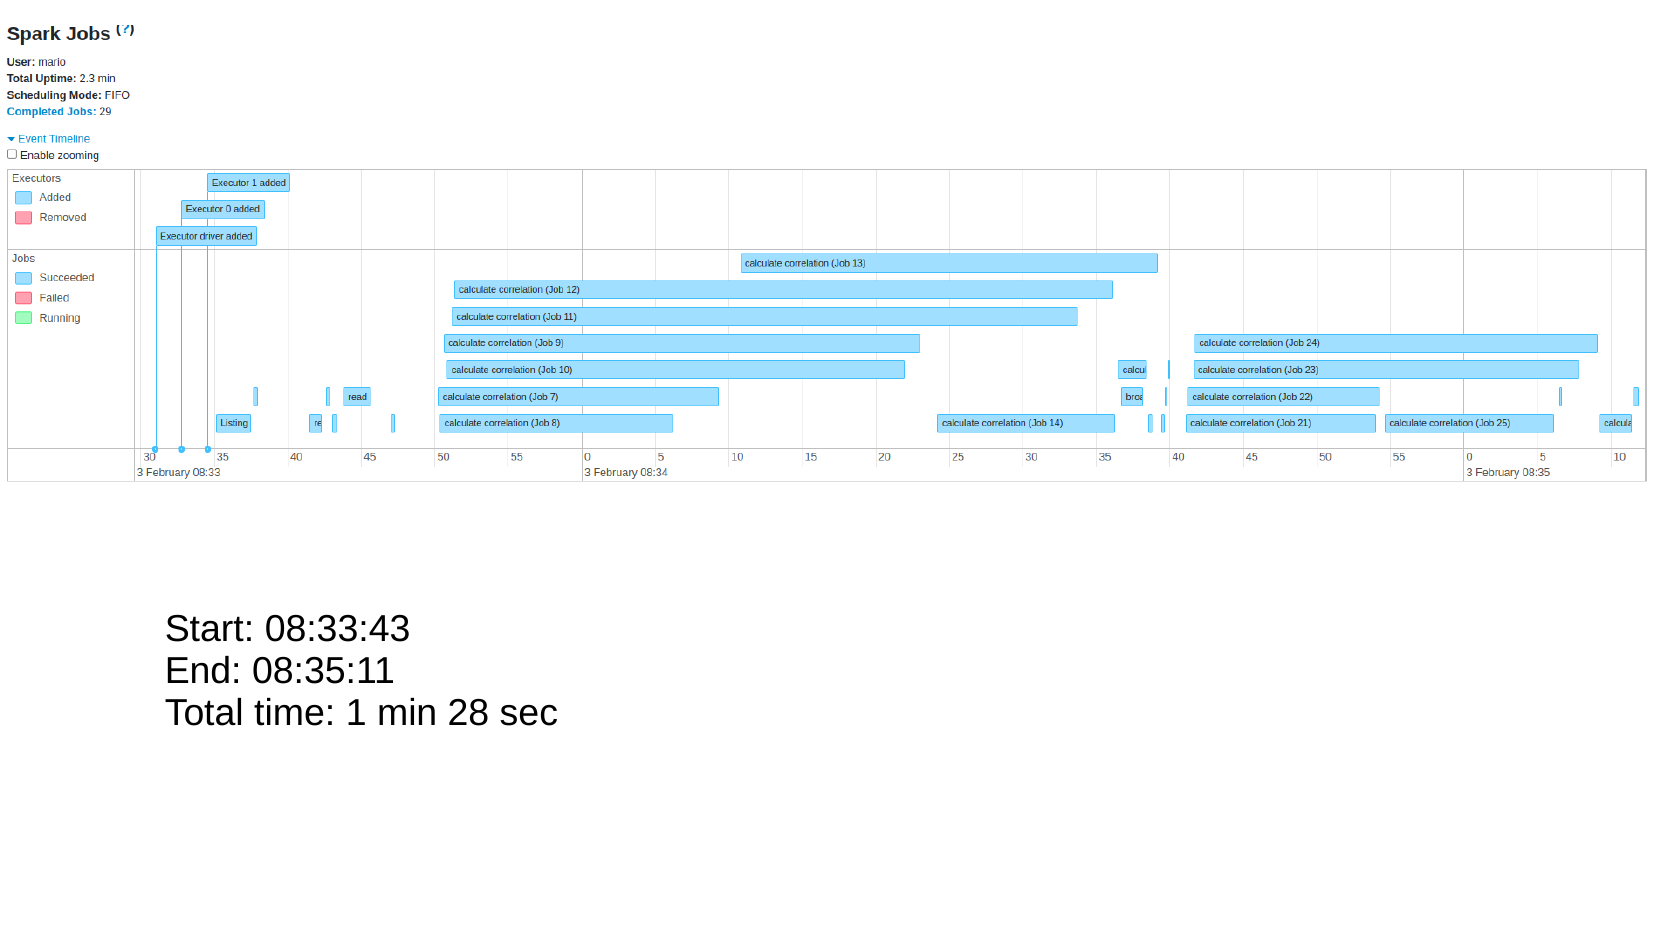

Start: 08:33:43
End: 08:35:11
Total time: 1 min 28 sec